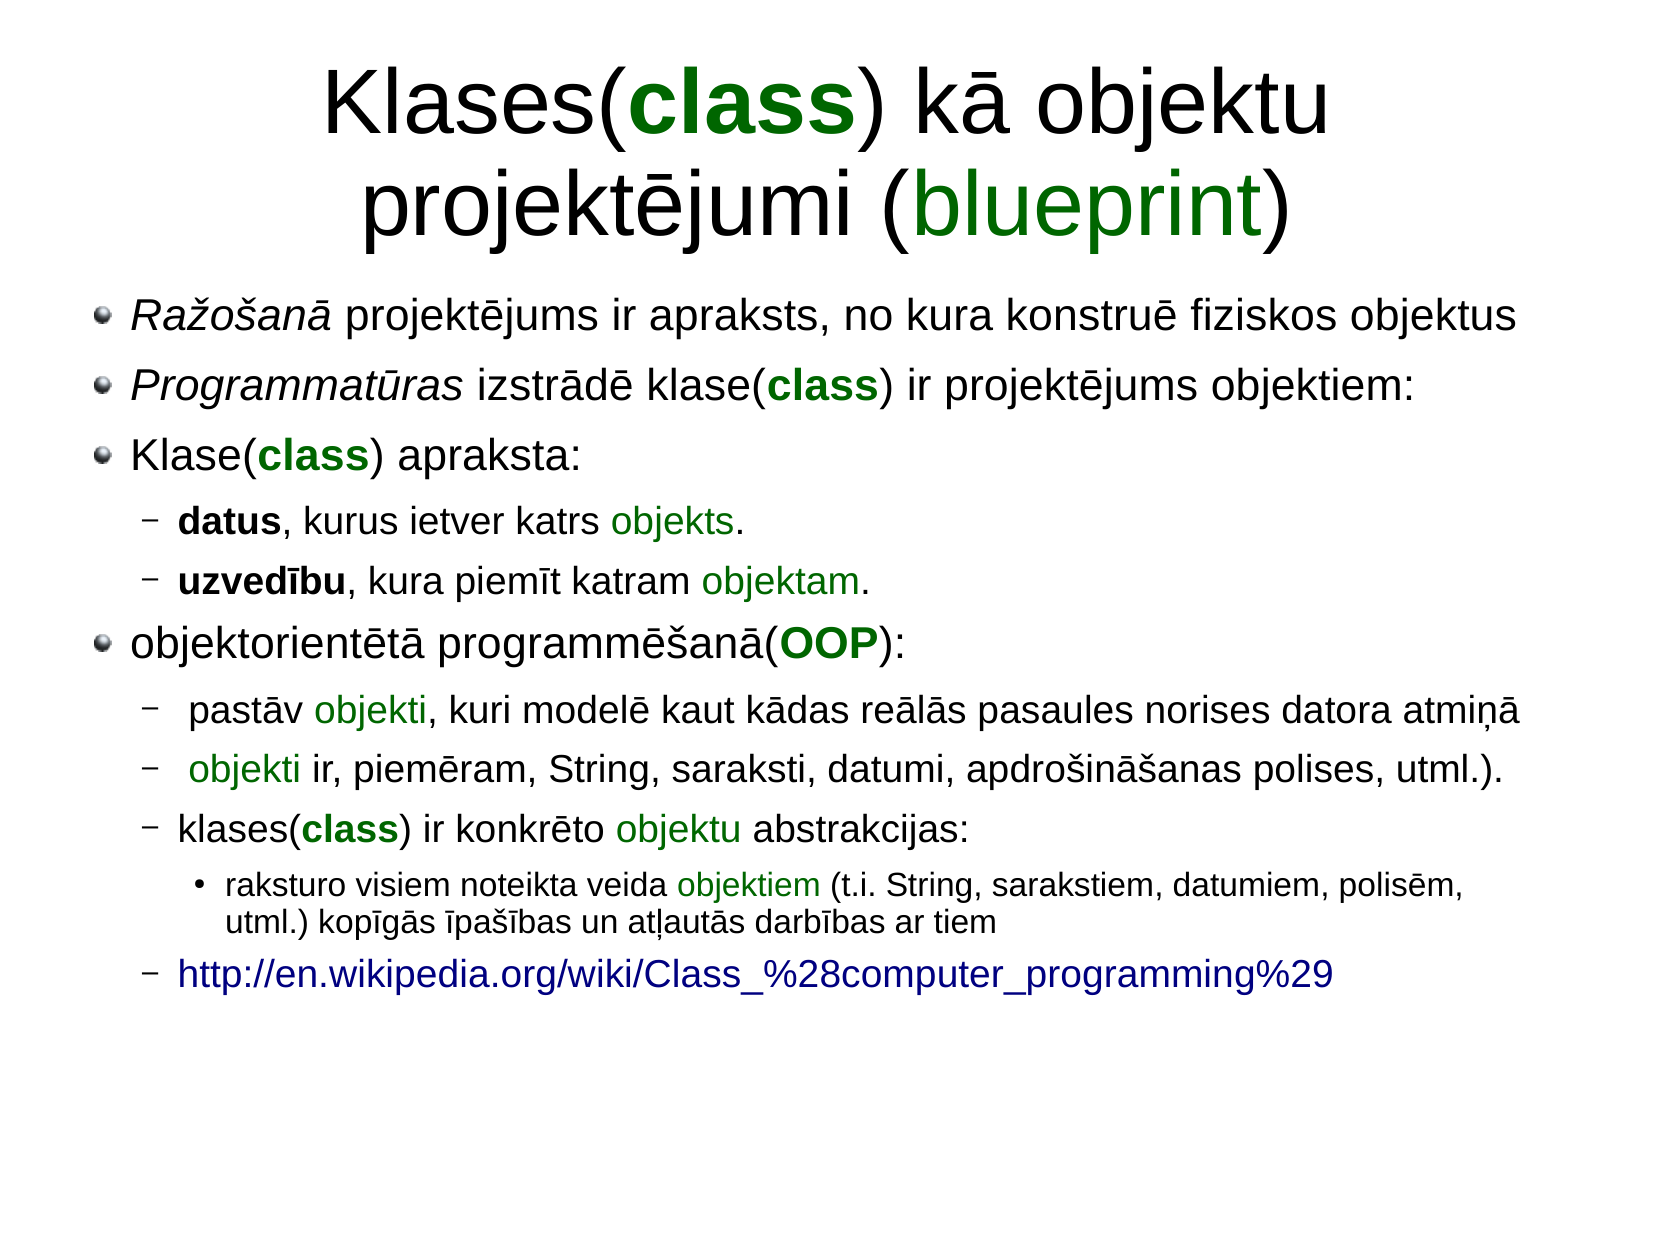

# Klases(class) kā objektu projektējumi (blueprint)
Ražošanā projektējums ir apraksts, no kura konstruē fiziskos objektus
Programmatūras izstrādē klase(class) ir projektējums objektiem:
Klase(class) apraksta:
datus, kurus ietver katrs objekts.
uzvedību, kura piemīt katram objektam.
objektorientētā programmēšanā(OOP):
 pastāv objekti, kuri modelē kaut kādas reālās pasaules norises datora atmiņā
 objekti ir, piemēram, String, saraksti, datumi, apdrošināšanas polises, utml.).
klases(class) ir konkrēto objektu abstrakcijas:
raksturo visiem noteikta veida objektiem (t.i. String, sarakstiem, datumiem, polisēm, utml.) kopīgās īpašības un atļautās darbības ar tiem
http://en.wikipedia.org/wiki/Class_%28computer_programming%29